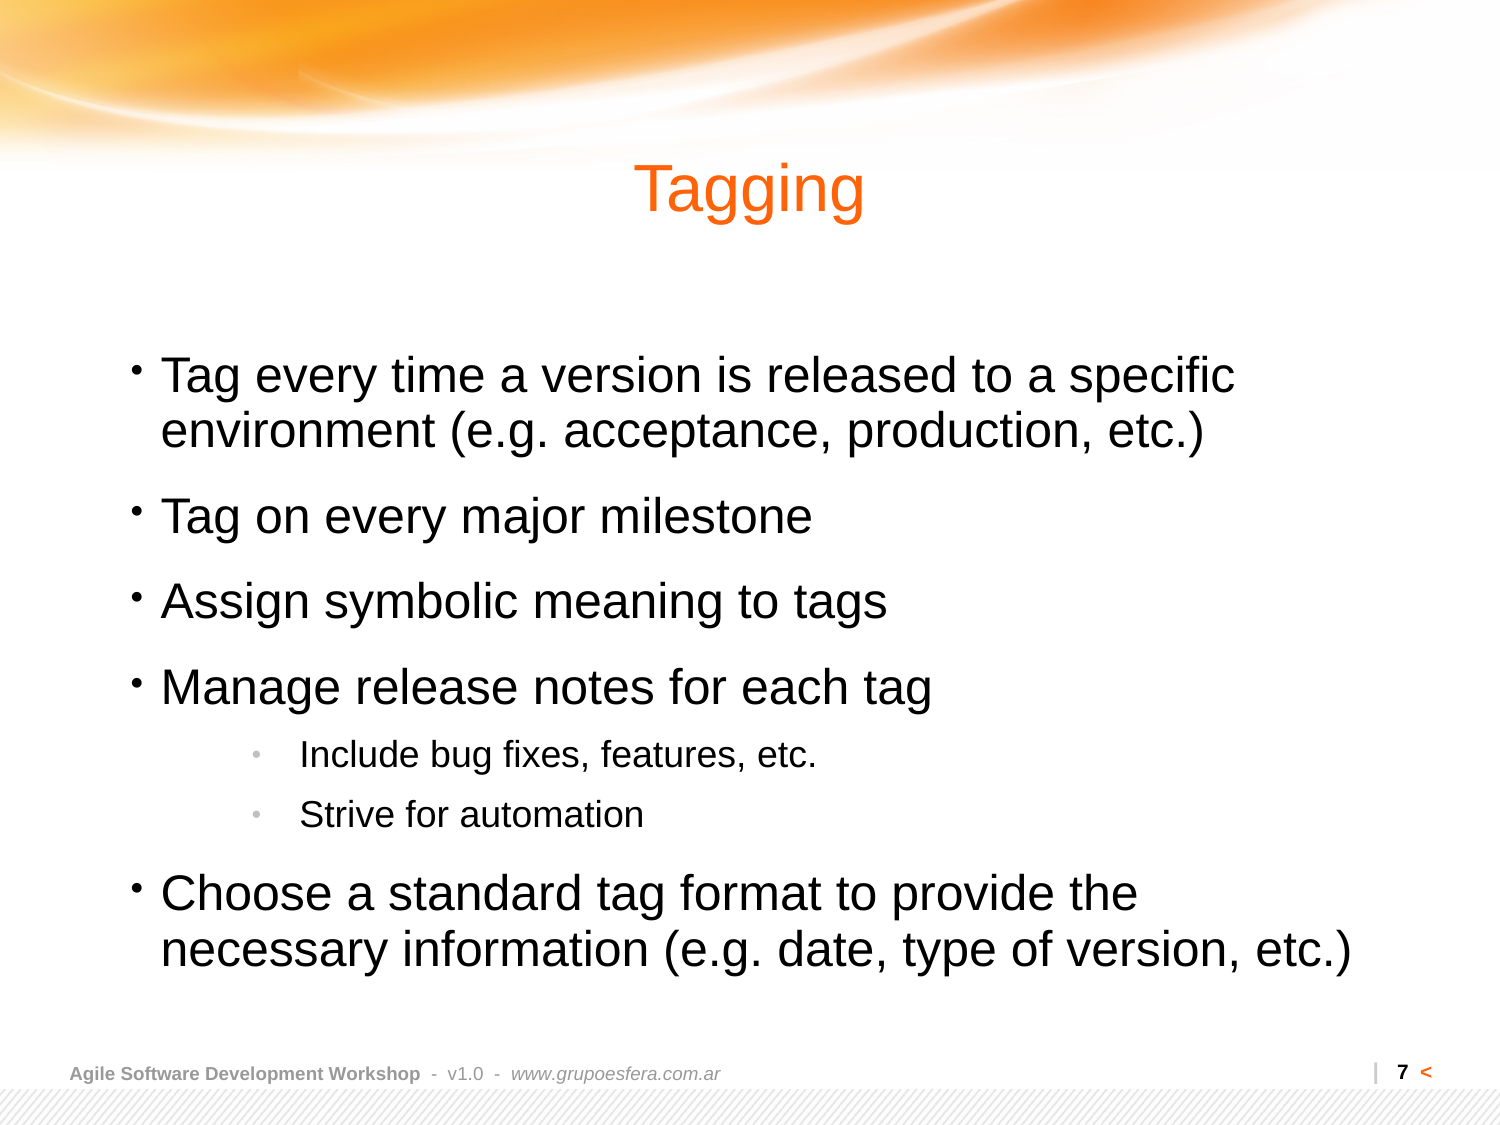

# Tagging
Tag every time a version is released to a specific environment (e.g. acceptance, production, etc.)
Tag on every major milestone
Assign symbolic meaning to tags
Manage release notes for each tag
 Include bug fixes, features, etc.
 Strive for automation
Choose a standard tag format to provide the necessary information (e.g. date, type of version, etc.)